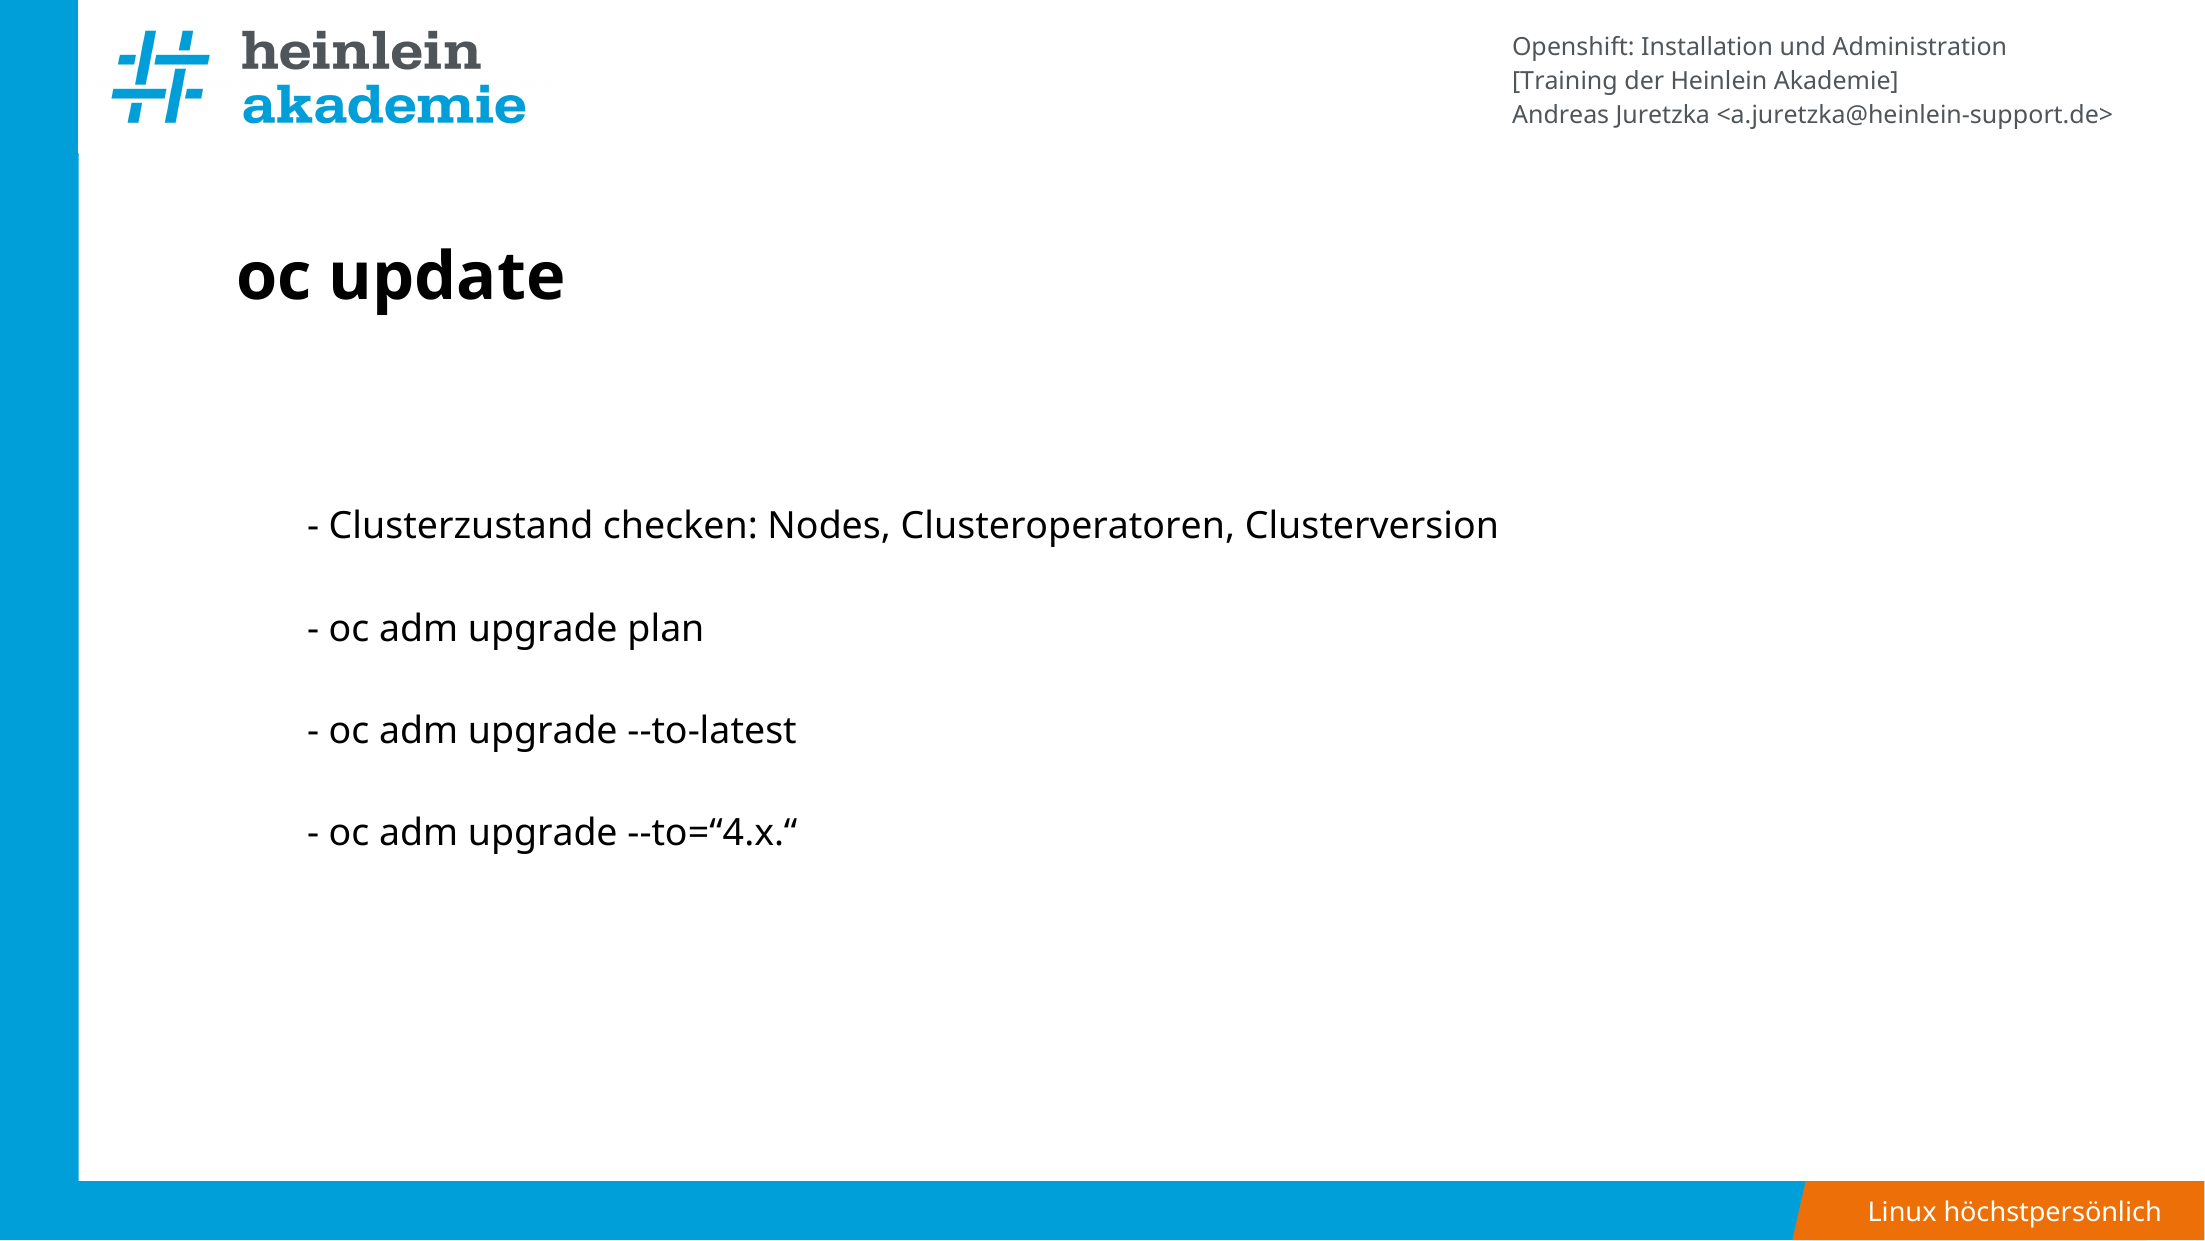

# oc update
- Clusterzustand checken: Nodes, Clusteroperatoren, Clusterversion
- oc adm upgrade plan
- oc adm upgrade --to-latest
- oc adm upgrade --to=“4.x.“